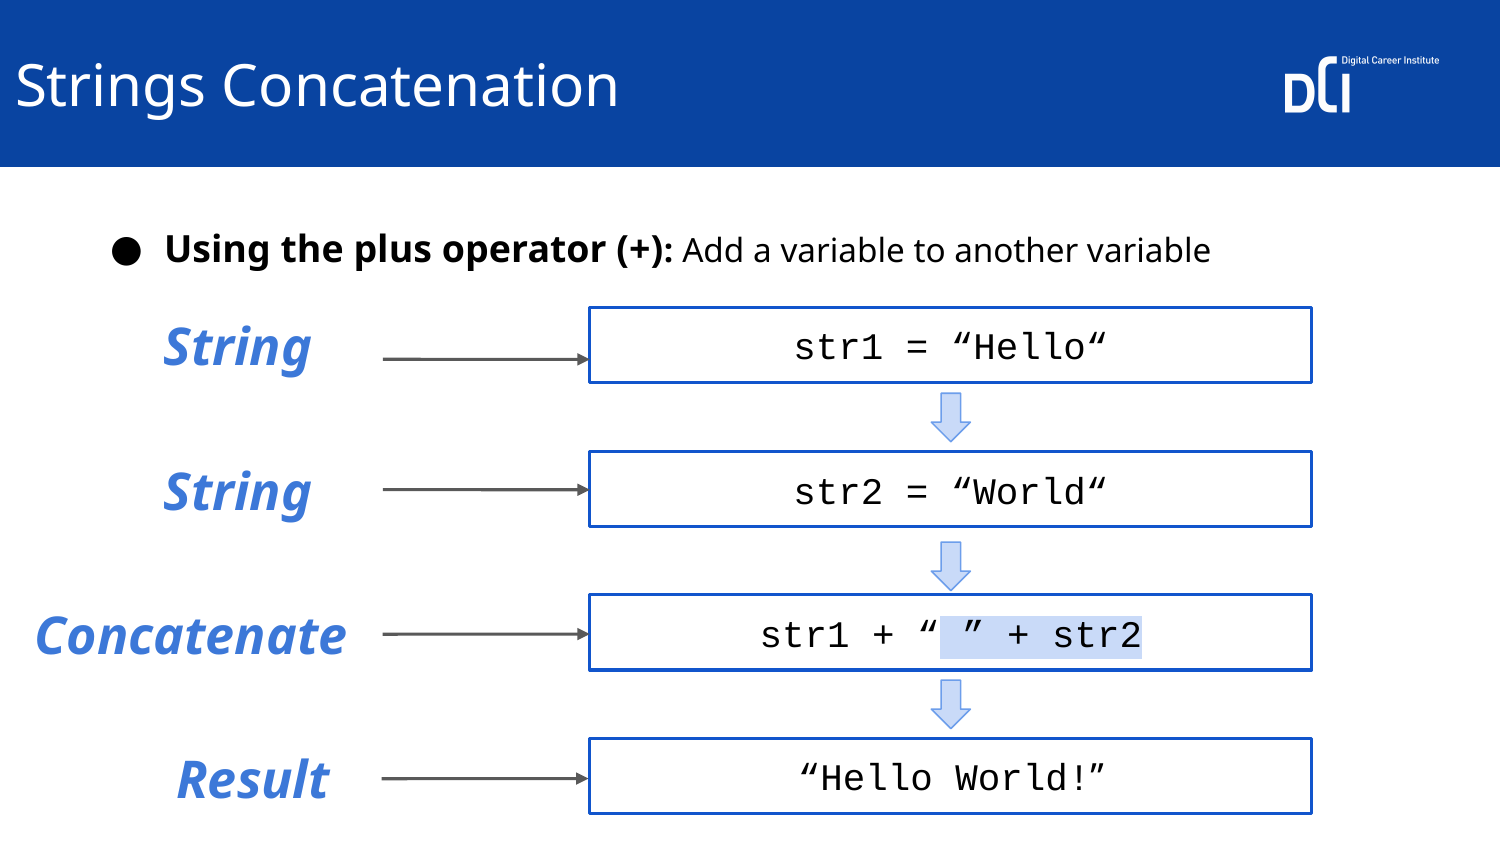

# Strings Concatenation
Using the plus operator (+): Add a variable to another variable
String
str1 = “Hello“
String
str2 = “World“
Concatenate
str1 + “ ” + str2
Result
“Hello World!”